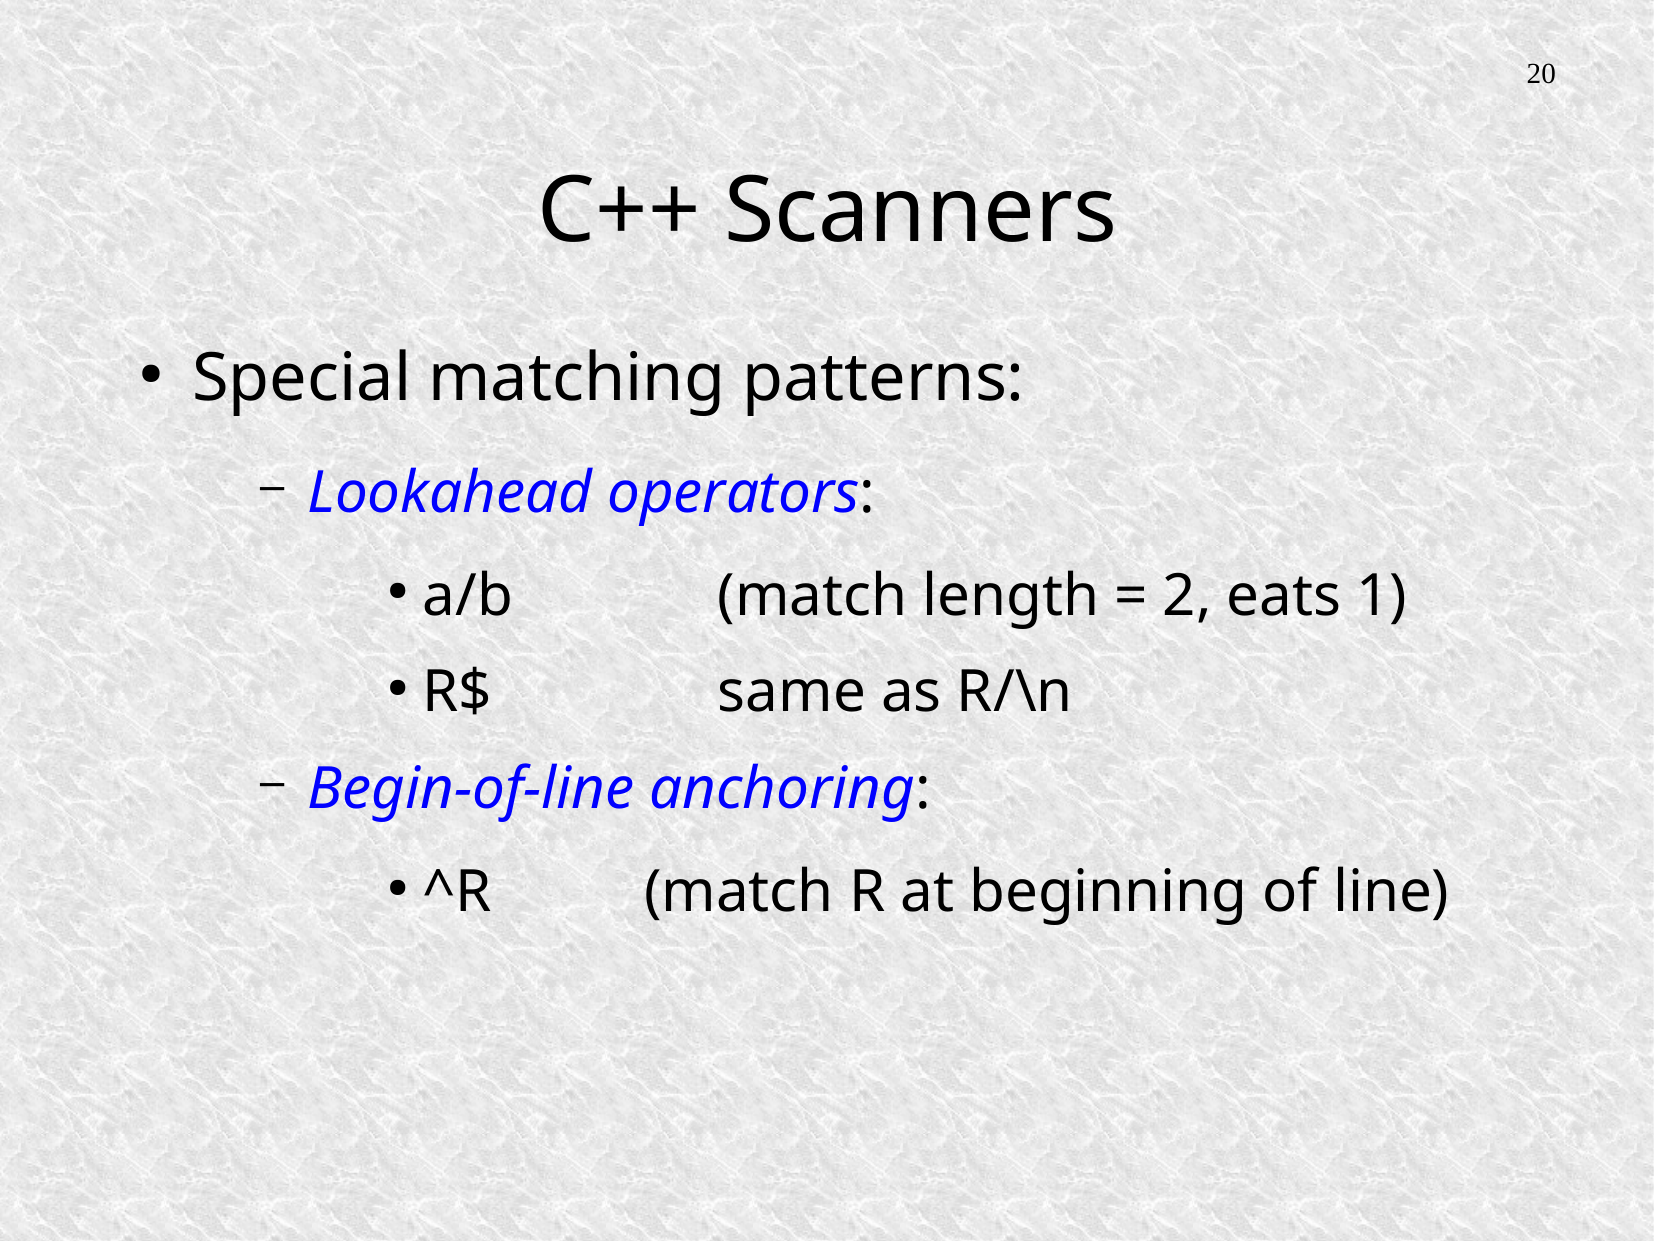

20
# C++ Scanners
Special matching patterns:
Lookahead operators:
a/b			(match length = 2, eats 1)
R$				same as R/\n
Begin-of-line anchoring:
^R			(match R at beginning of line)